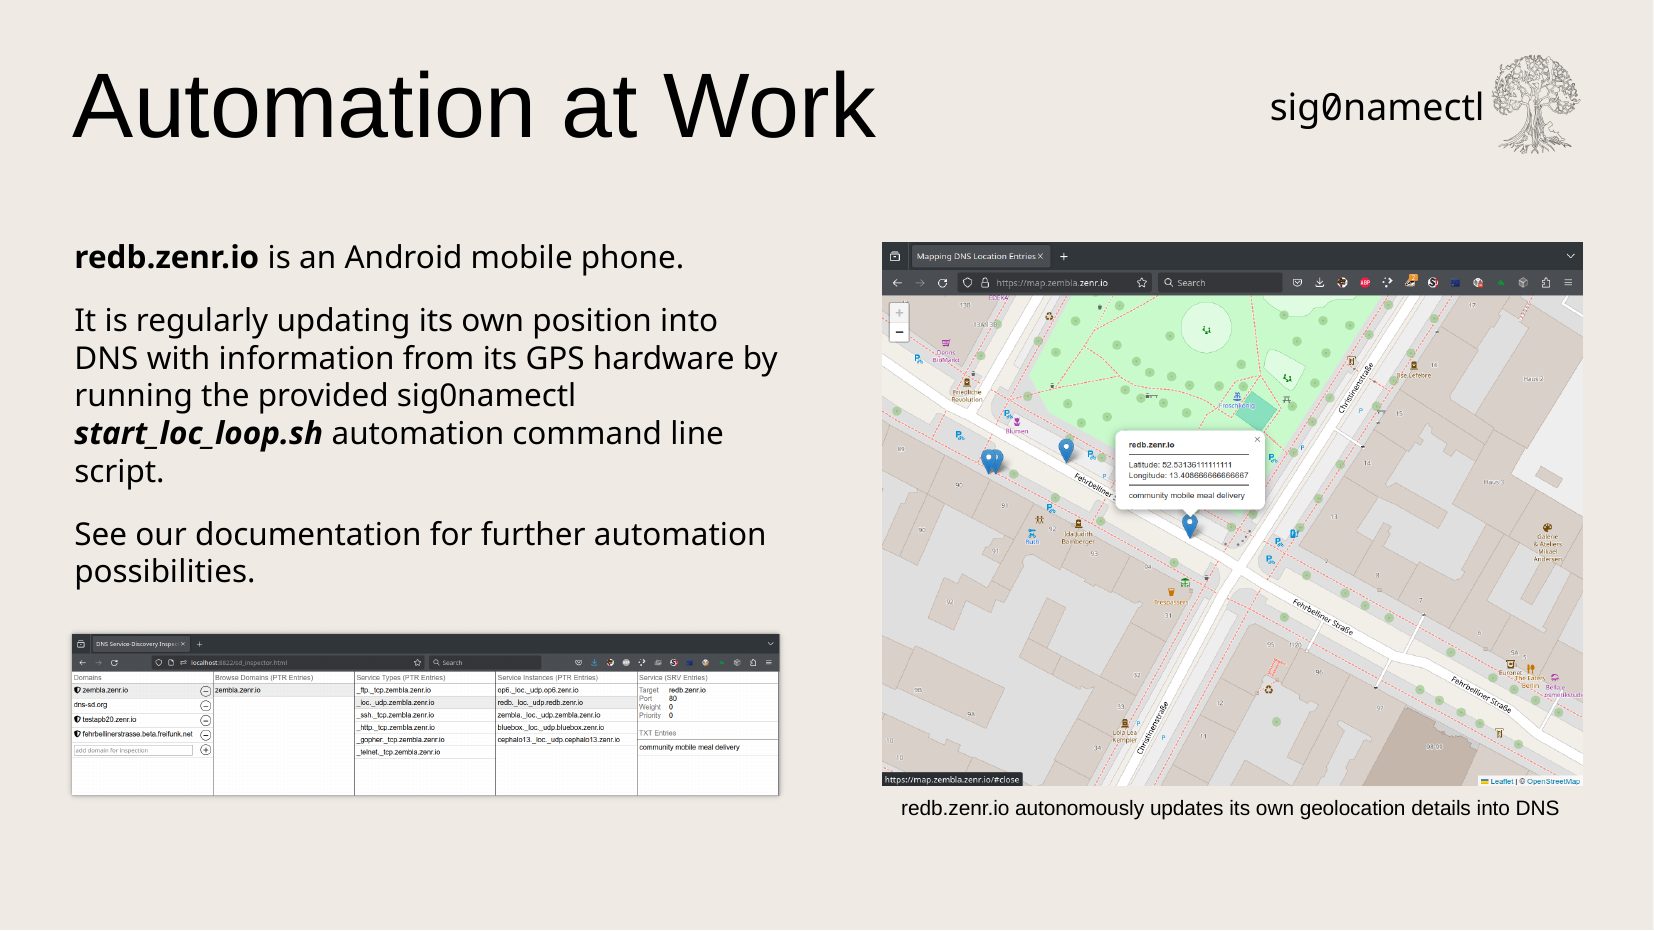

Automation at Work
sig0namectl
# redb.zenr.io is an Android mobile phone.
It is regularly updating its own position into DNS with information from its GPS hardware by running the provided sig0namectl start_loc_loop.sh automation command line script.
See our documentation for further automation possibilities.
redb.zenr.io autonomously updates its own geolocation details into DNS